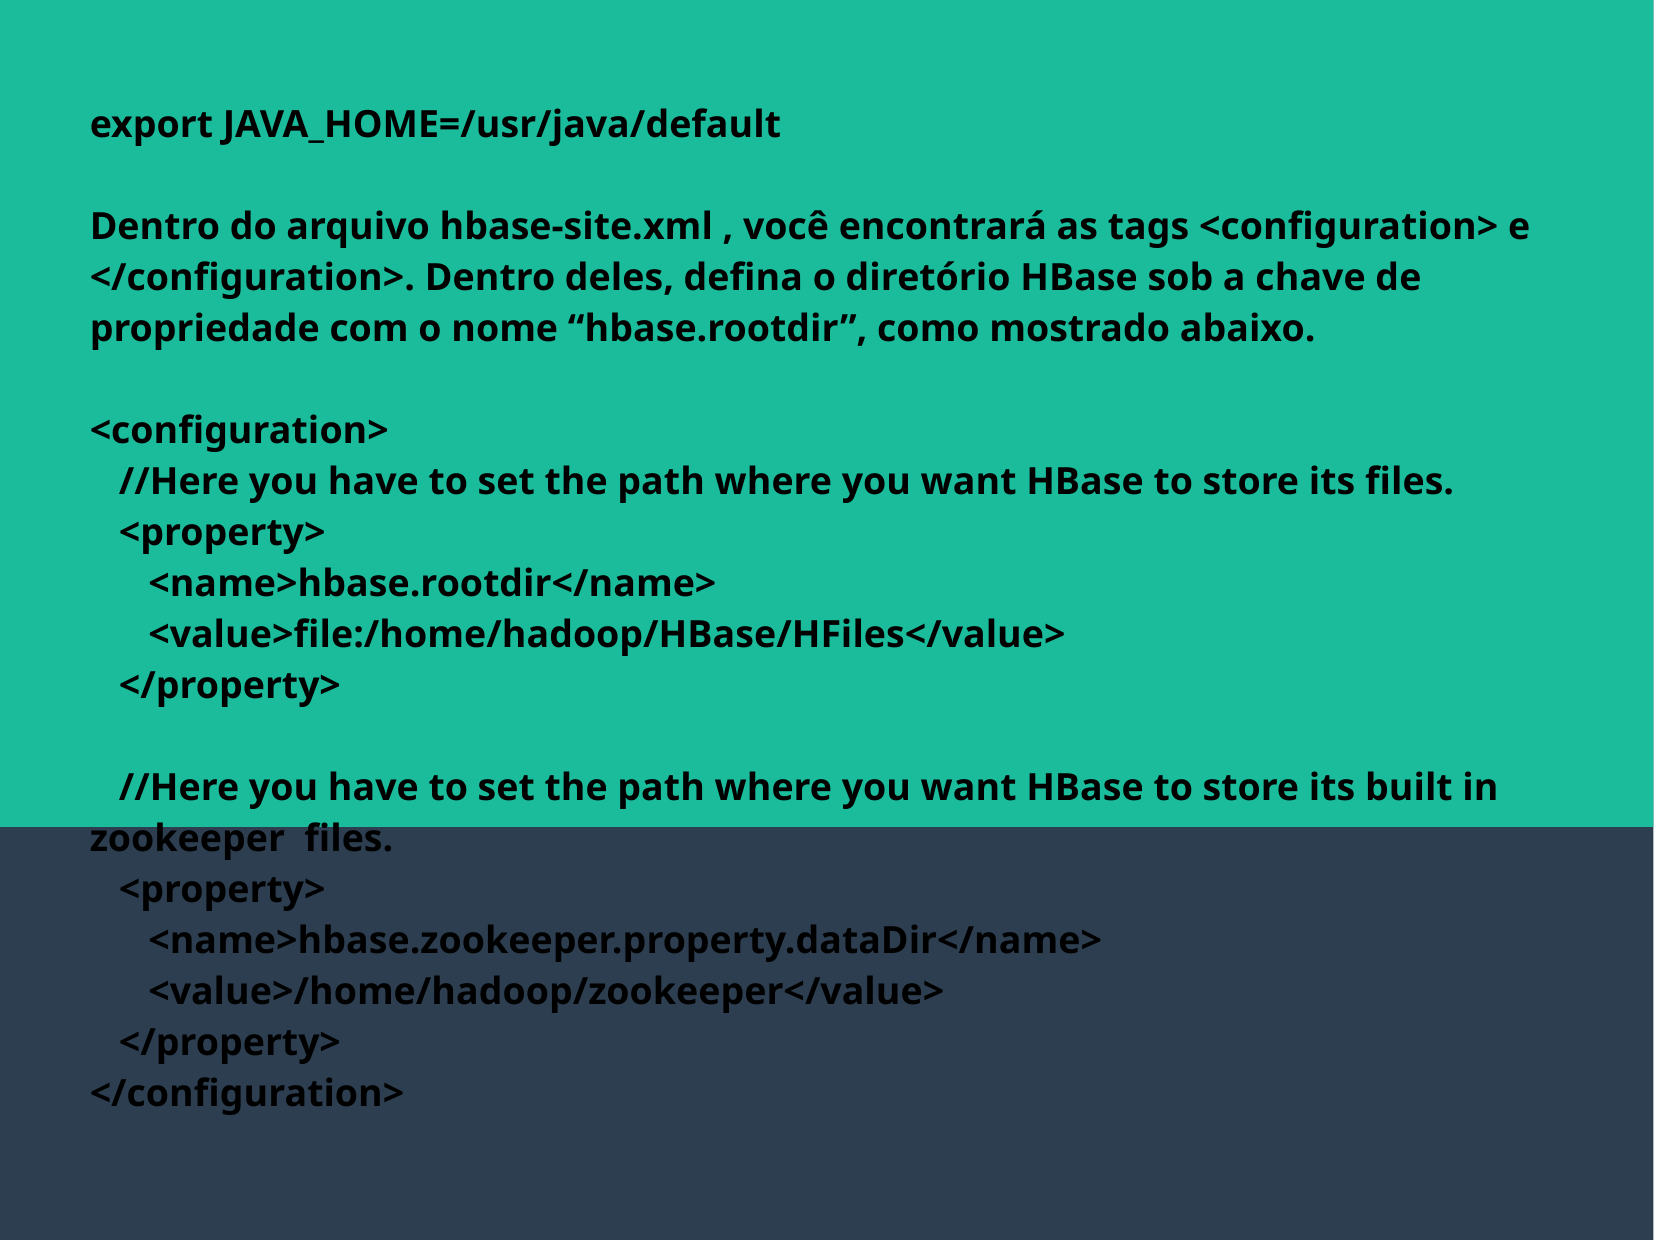

export JAVA_HOME=/usr/java/default
Dentro do arquivo hbase-site.xml , você encontrará as tags <configuration> e </configuration>. Dentro deles, defina o diretório HBase sob a chave de propriedade com o nome “hbase.rootdir”, como mostrado abaixo.
<configuration>
 //Here you have to set the path where you want HBase to store its files.
 <property>
 <name>hbase.rootdir</name>
 <value>file:/home/hadoop/HBase/HFiles</value>
 </property>
 //Here you have to set the path where you want HBase to store its built in zookeeper files.
 <property>
 <name>hbase.zookeeper.property.dataDir</name>
 <value>/home/hadoop/zookeeper</value>
 </property>
</configuration>